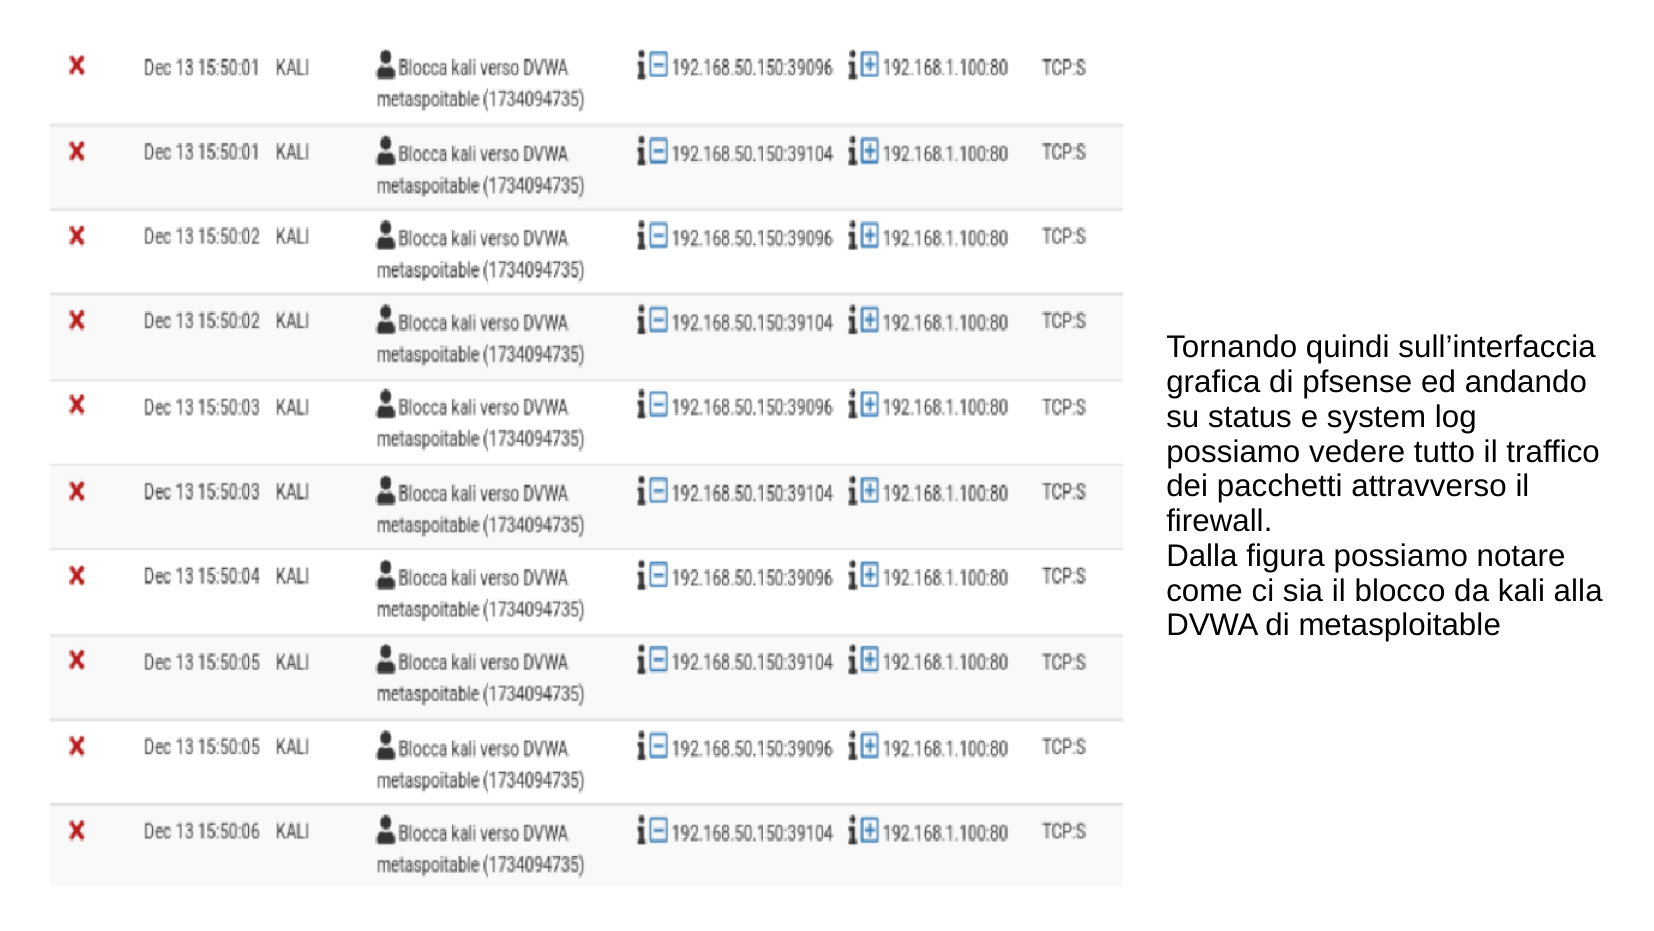

Tornando quindi sull’interfaccia grafica di pfsense ed andando su status e system log possiamo vedere tutto il traffico dei pacchetti attravverso il firewall.
Dalla figura possiamo notare come ci sia il blocco da kali alla DVWA di metasploitable